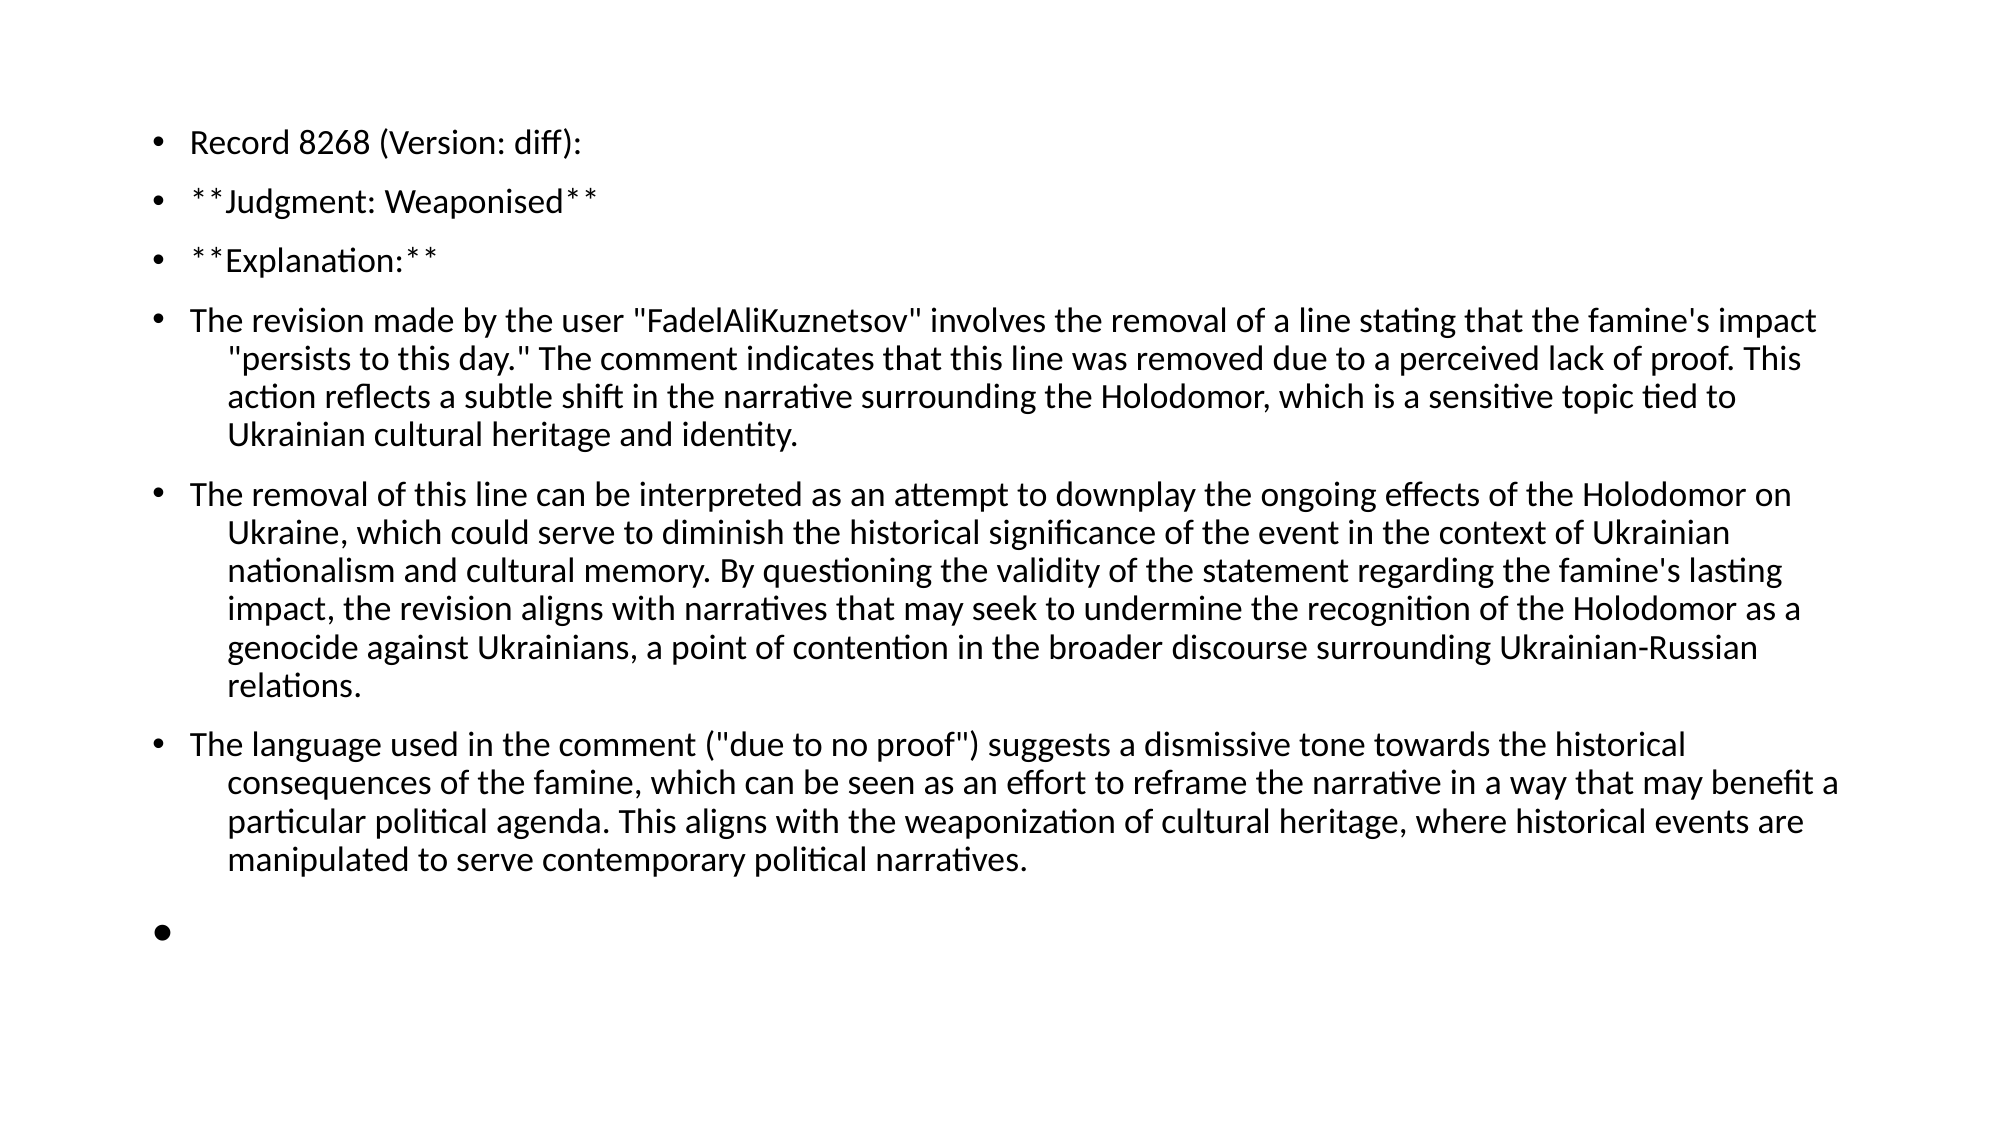

# Record 8268 (Version: diff):
**Judgment: Weaponised**
**Explanation:**
The revision made by the user "FadelAliKuznetsov" involves the removal of a line stating that the famine's impact "persists to this day." The comment indicates that this line was removed due to a perceived lack of proof. This action reflects a subtle shift in the narrative surrounding the Holodomor, which is a sensitive topic tied to Ukrainian cultural heritage and identity.
The removal of this line can be interpreted as an attempt to downplay the ongoing effects of the Holodomor on Ukraine, which could serve to diminish the historical significance of the event in the context of Ukrainian nationalism and cultural memory. By questioning the validity of the statement regarding the famine's lasting impact, the revision aligns with narratives that may seek to undermine the recognition of the Holodomor as a genocide against Ukrainians, a point of contention in the broader discourse surrounding Ukrainian-Russian relations.
The language used in the comment ("due to no proof") suggests a dismissive tone towards the historical consequences of the famine, which can be seen as an effort to reframe the narrative in a way that may benefit a particular political agenda. This aligns with the weaponization of cultural heritage, where historical events are manipulated to serve contemporary political narratives.